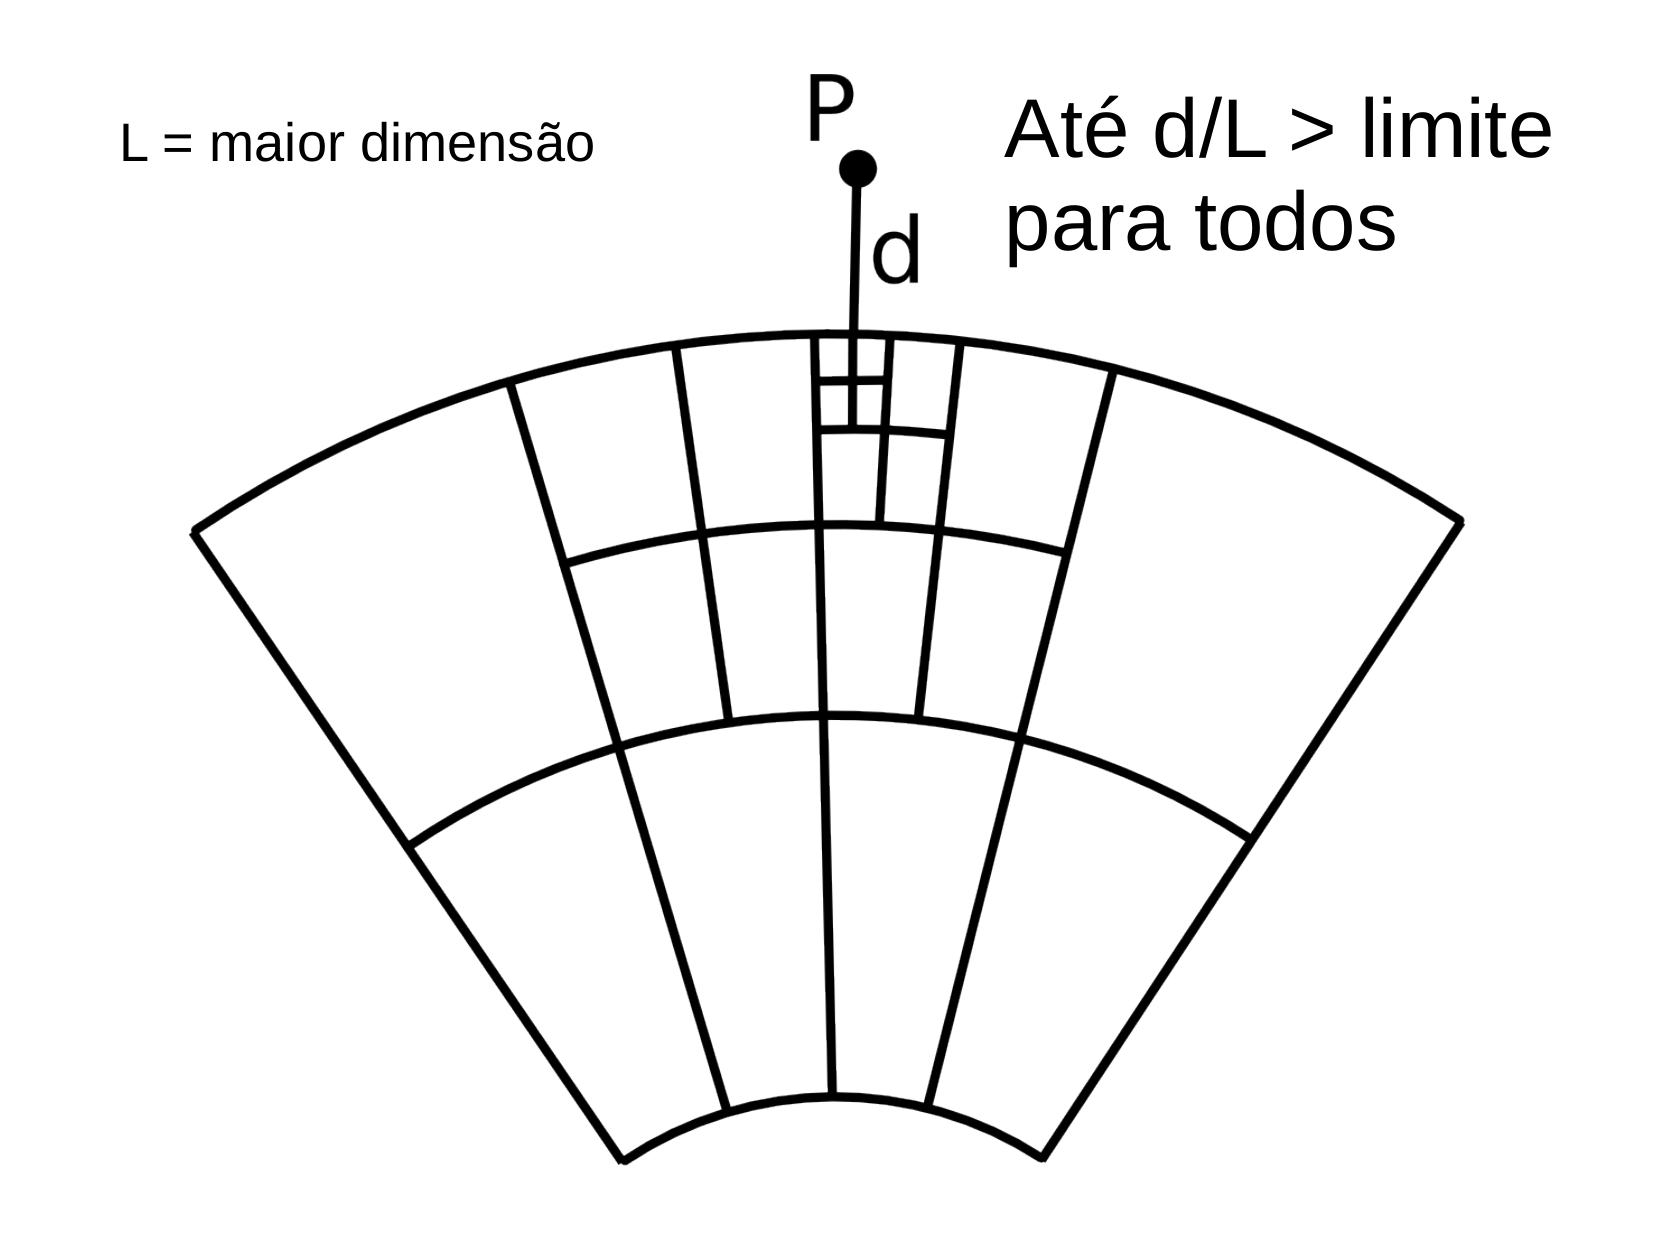

Até d/L > limite
para todos
L = maior dimensão